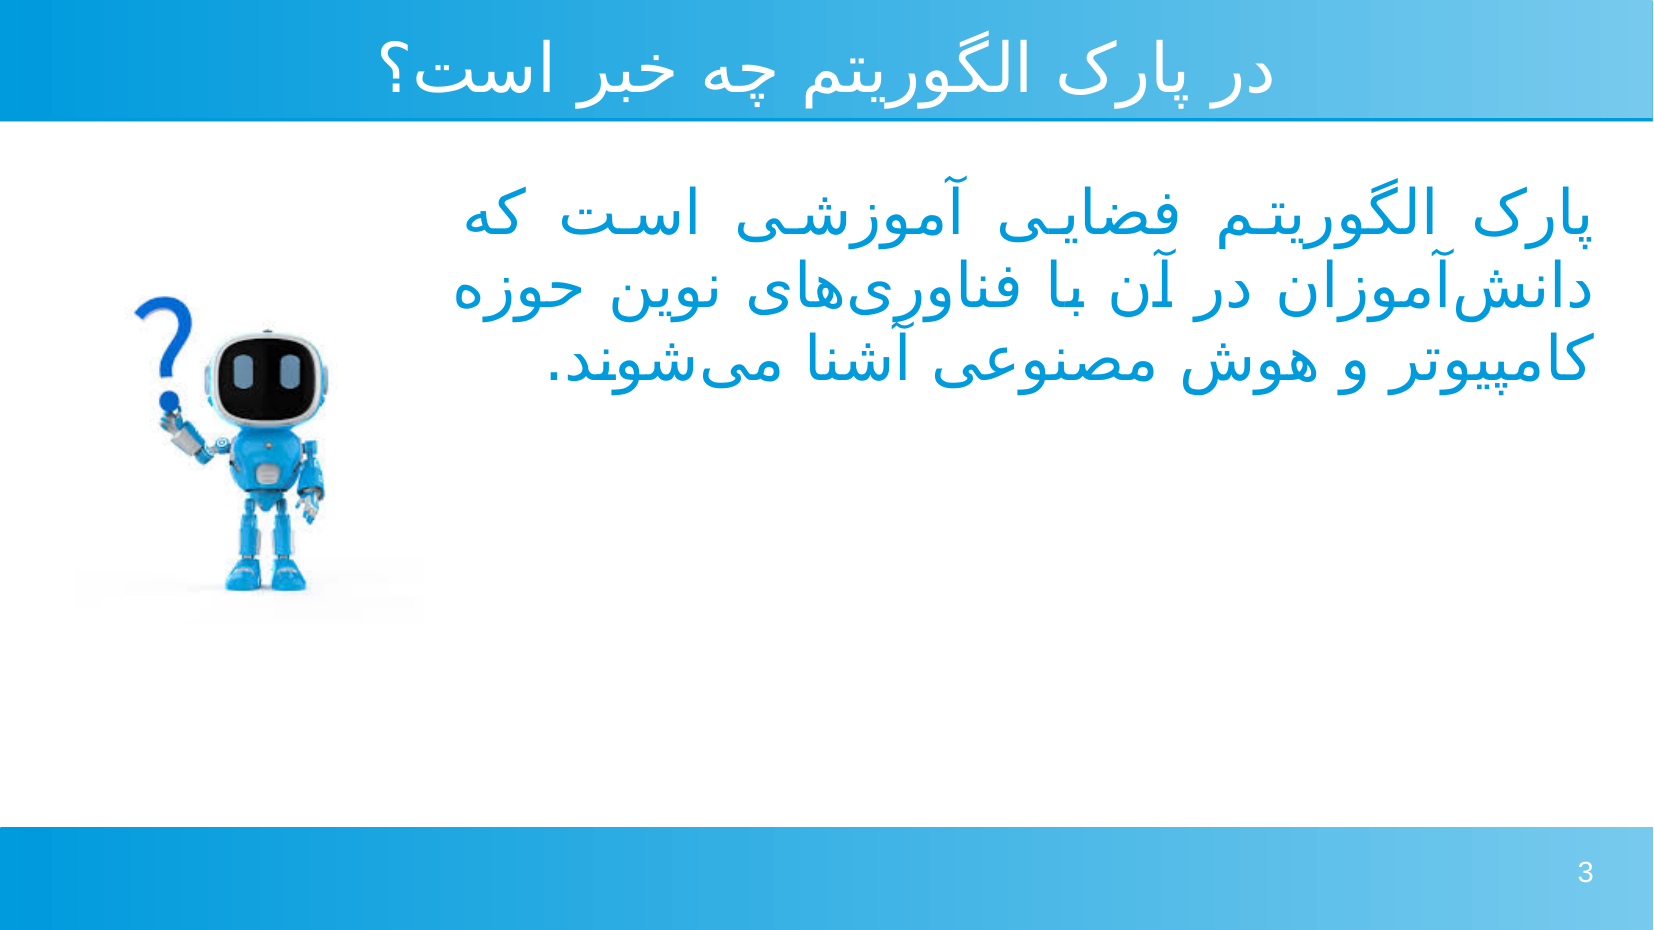

# در پارک الگوریتم چه خبر است؟
پارک الگوریتم فضایی آموزشی است که دانش‌آموزان در آن با فناوری‌های نوین حوزه کامپیوتر و هوش مصنوعی آشنا می‌شوند.
3